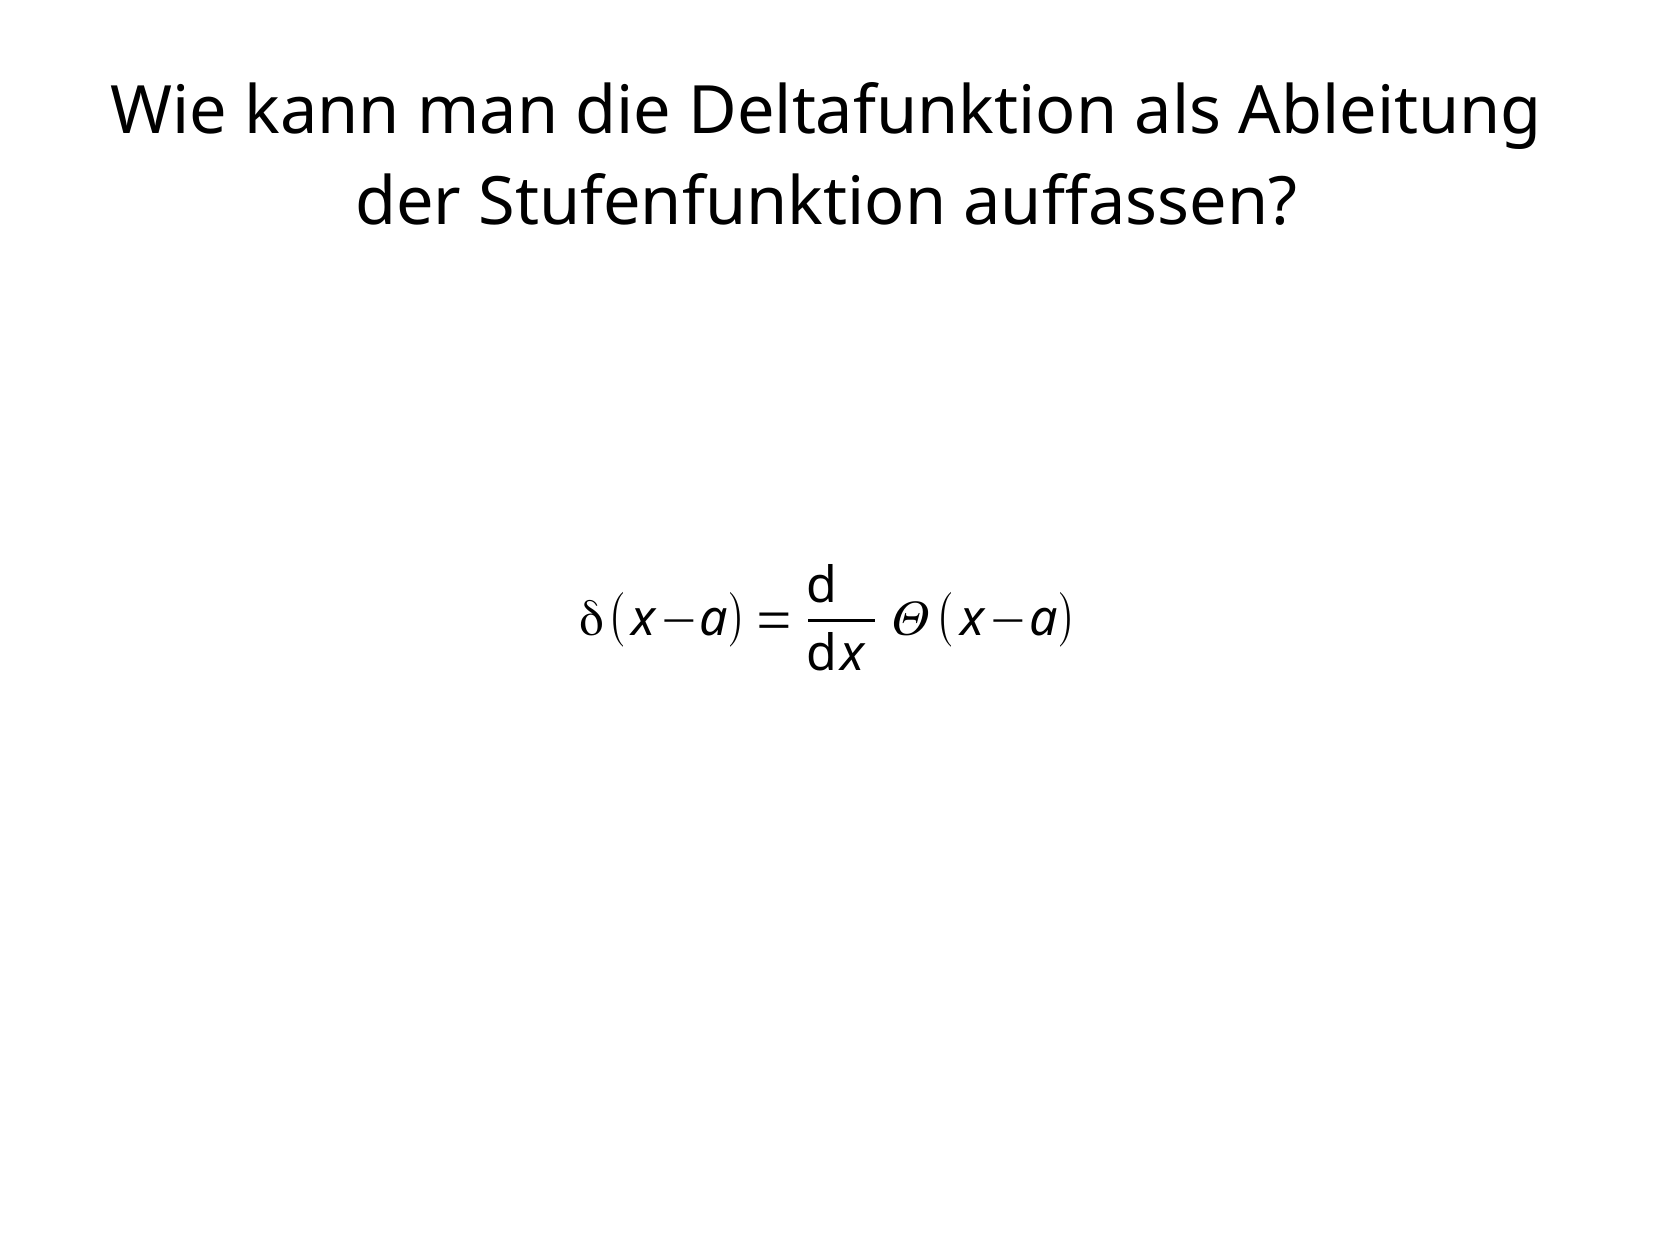

# Wie kann man die Deltafunktion als Ableitung der Stufenfunktion auffassen?